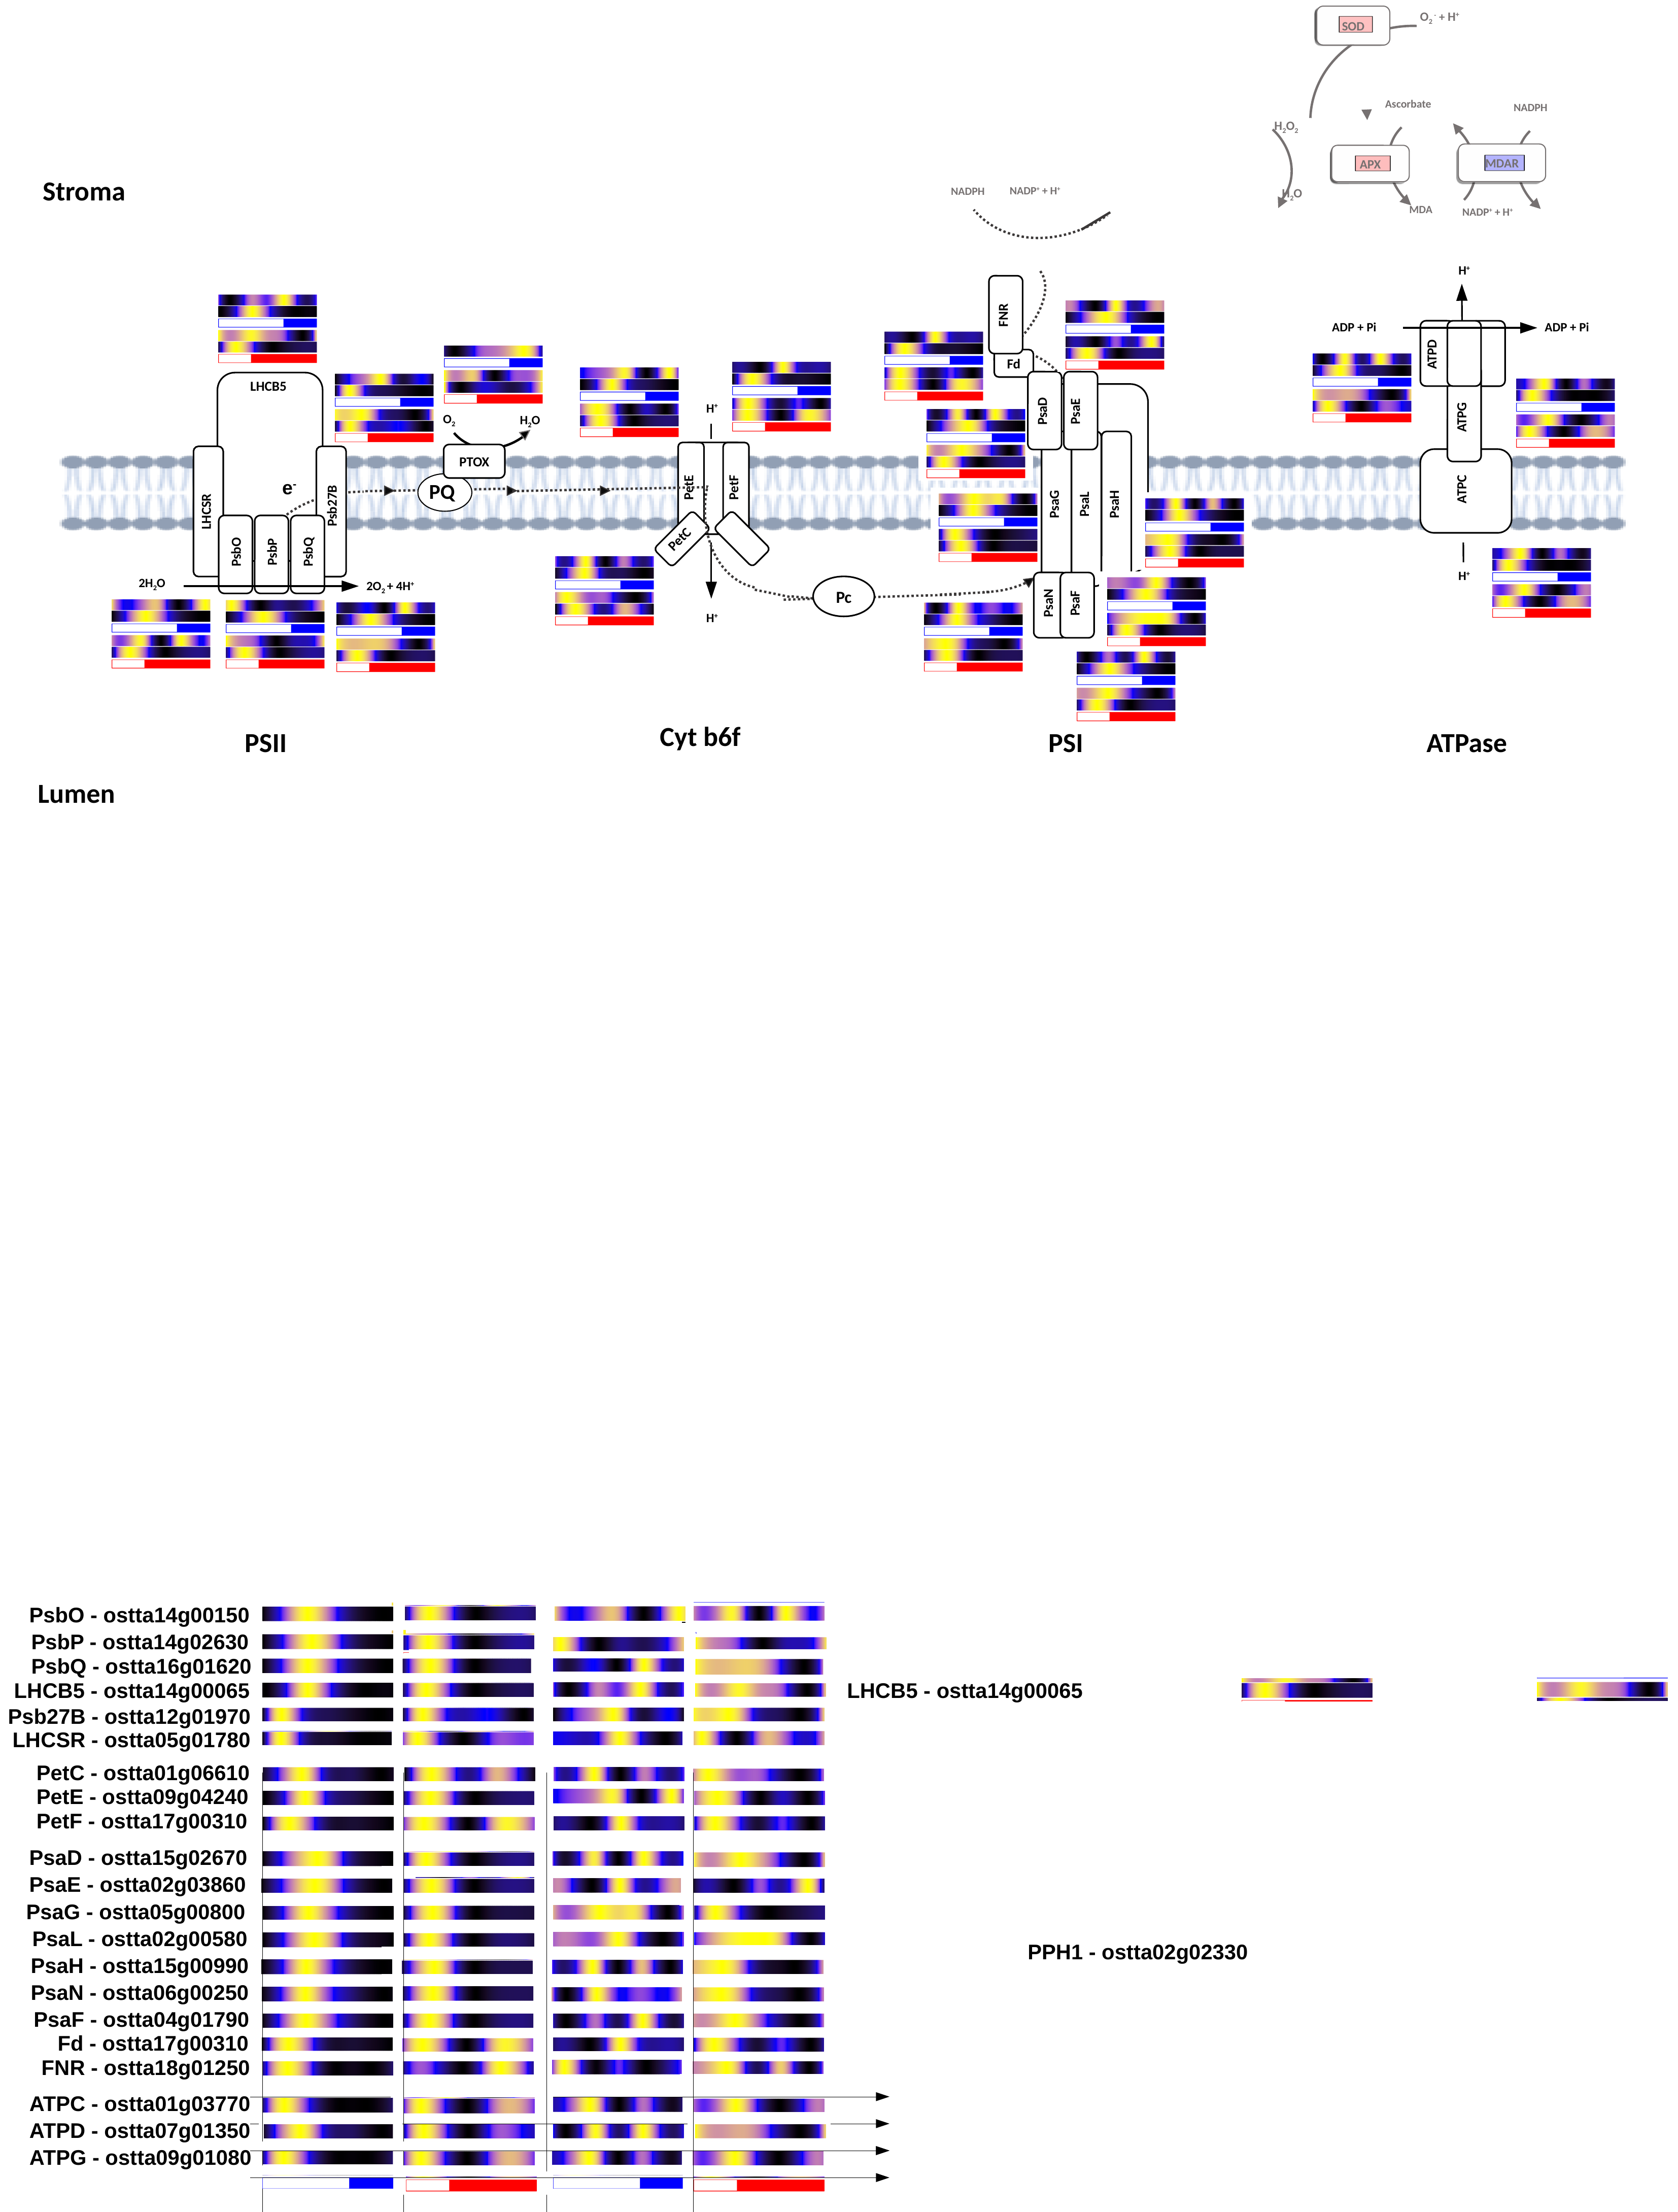

O2 -  + H+
SOD
Ascorbate
NADPH
H2O2
MDAR
APX
Stroma
NADP+ + H+
NADPH
H2O
MDA
NADP+ + H+
H+
FNR
ADP + Pi
ADP + Pi
ATPD
Fd
LHCB5
H+
PsaD
PsaE
ATPG
O2
H2O
PTOX
e-
PQ
PetE
PetF
ATPC
Psb27B
PsaG
PsaL
PsaH
LHCSR
PetC
PsbO
PsbP
PsbQ
H+
2H2O
2O2 + 4H+
Pc
PsaN
PsaF
H+
Cyt b6f
PSII
PSI
ATPase
Lumen
PsbO - ostta14g00150
PsbP - ostta14g02630
PsbQ - ostta16g01620
LHCB5 - ostta14g00065
LHCB5 - ostta14g00065
Psb27B - ostta12g01970
LHCSR - ostta05g01780
PetC - ostta01g06610
PetE - ostta09g04240
PetF - ostta17g00310
PsaD - ostta15g02670
PsaE - ostta02g03860
PsaG - ostta05g00800
PsaL - ostta02g00580
PPH1 - ostta02g02330
PsaH - ostta15g00990
PsaN - ostta06g00250
PsaF - ostta04g01790
Fd - ostta17g00310
FNR - ostta18g01250
ATPC - ostta01g03770
ATPD - ostta07g01350
ATPG - ostta09g01080